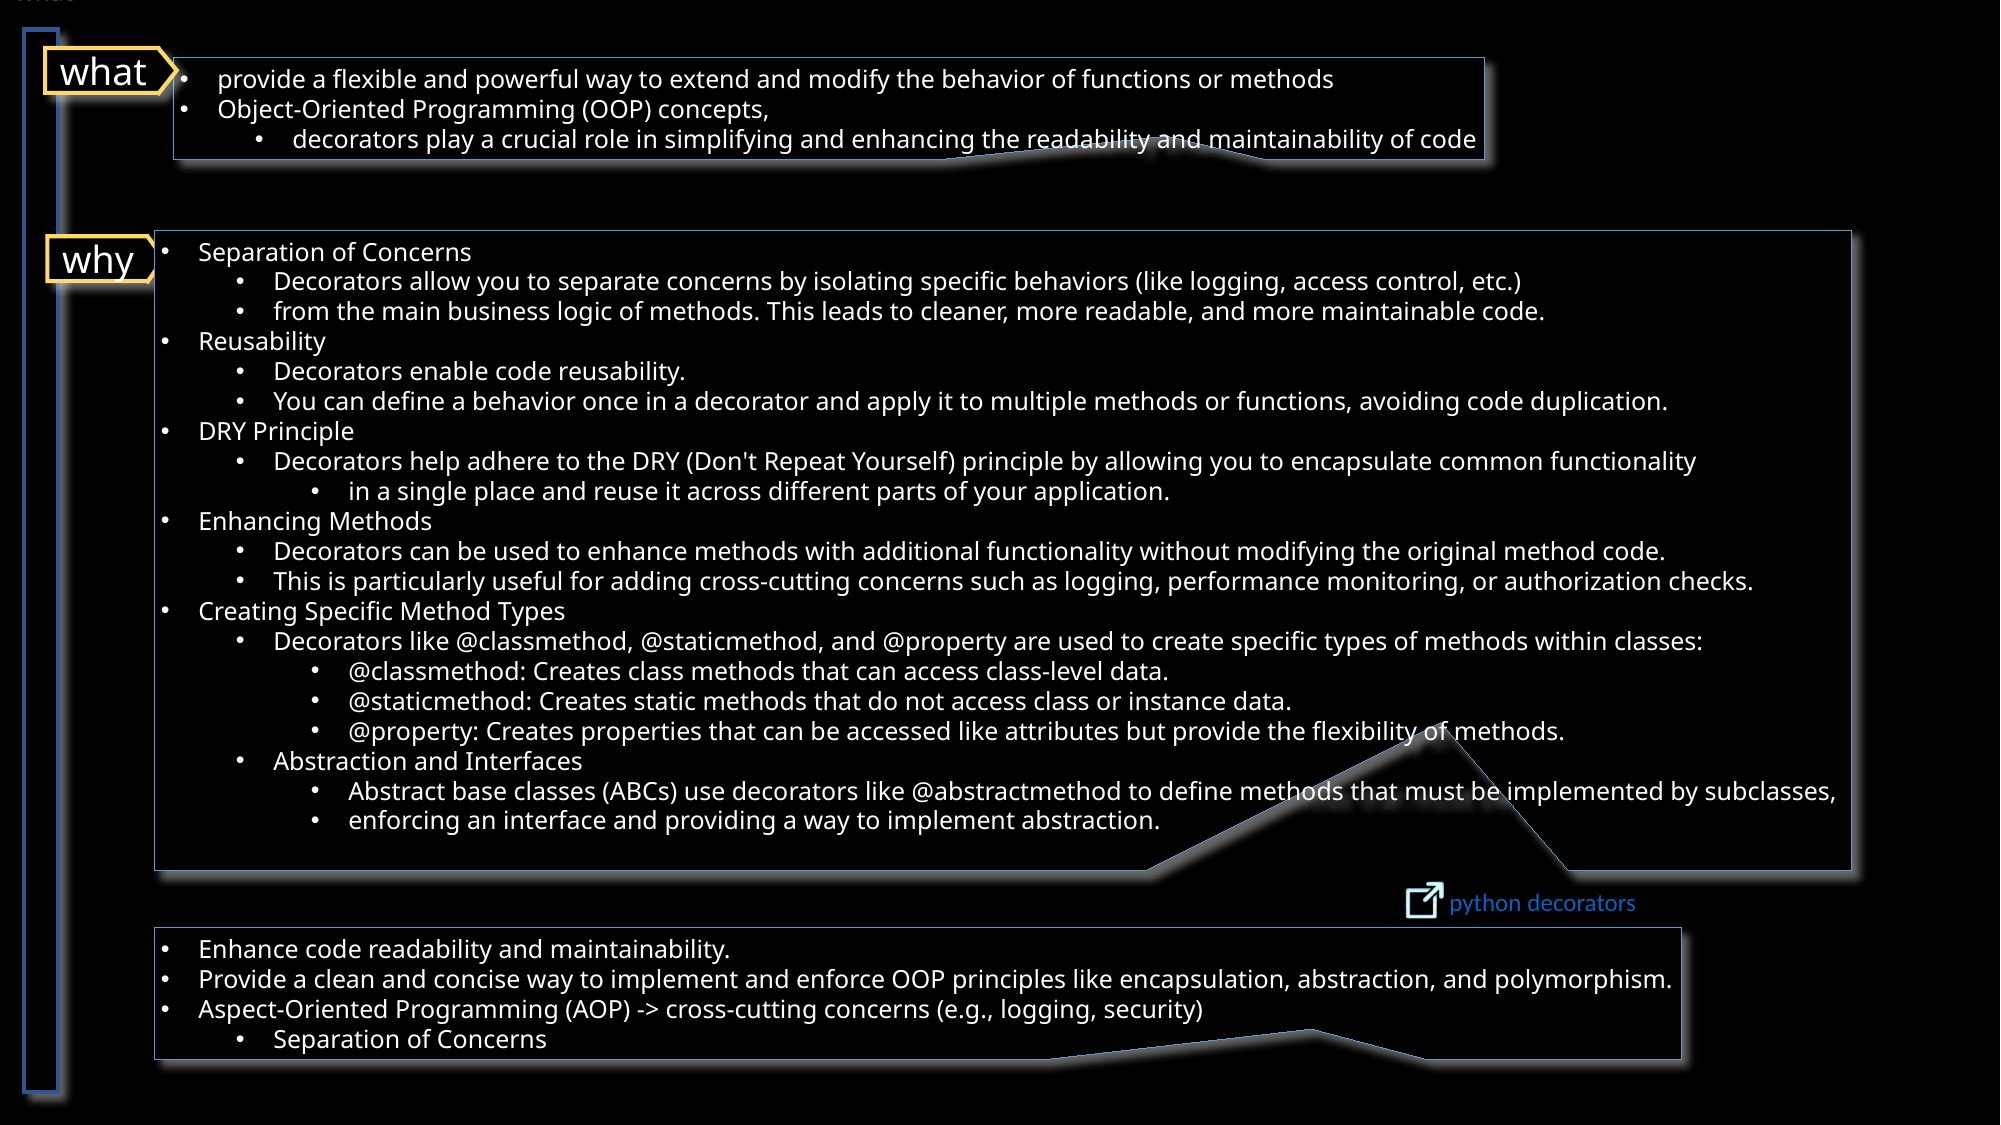

# 2. what
what
provide a flexible and powerful way to extend and modify the behavior of functions or methods
Object-Oriented Programming (OOP) concepts,
decorators play a crucial role in simplifying and enhancing the readability and maintainability of code
Separation of Concerns
Decorators allow you to separate concerns by isolating specific behaviors (like logging, access control, etc.)
from the main business logic of methods. This leads to cleaner, more readable, and more maintainable code.
Reusability
Decorators enable code reusability.
You can define a behavior once in a decorator and apply it to multiple methods or functions, avoiding code duplication.
DRY Principle
Decorators help adhere to the DRY (Don't Repeat Yourself) principle by allowing you to encapsulate common functionality
in a single place and reuse it across different parts of your application.
Enhancing Methods
Decorators can be used to enhance methods with additional functionality without modifying the original method code.
This is particularly useful for adding cross-cutting concerns such as logging, performance monitoring, or authorization checks.
Creating Specific Method Types
Decorators like @classmethod, @staticmethod, and @property are used to create specific types of methods within classes:
@classmethod: Creates class methods that can access class-level data.
@staticmethod: Creates static methods that do not access class or instance data.
@property: Creates properties that can be accessed like attributes but provide the flexibility of methods.
Abstraction and Interfaces
Abstract base classes (ABCs) use decorators like @abstractmethod to define methods that must be implemented by subclasses,
enforcing an interface and providing a way to implement abstraction.
why
python decorators
Enhance code readability and maintainability.
Provide a clean and concise way to implement and enforce OOP principles like encapsulation, abstraction, and polymorphism.
Aspect-Oriented Programming (AOP) -> cross-cutting concerns (e.g., logging, security)
Separation of Concerns